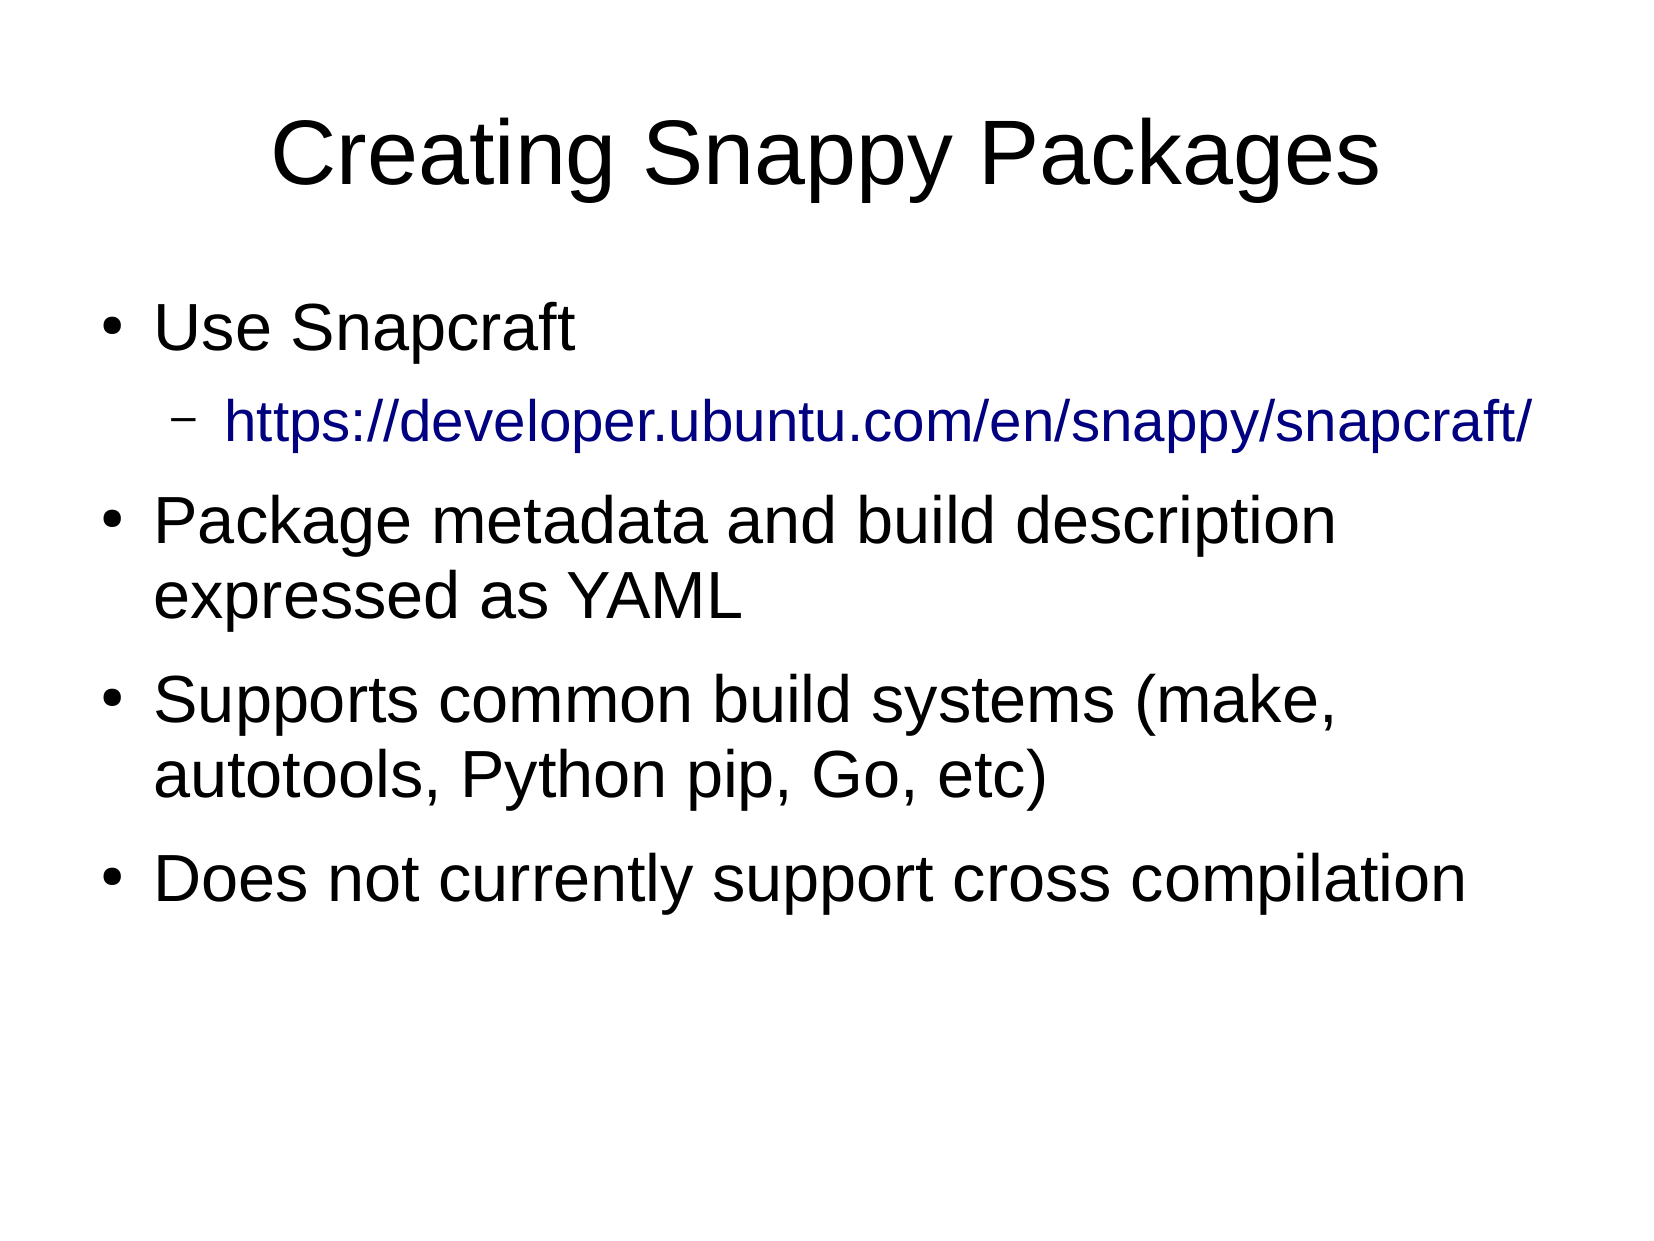

# Creating Snappy Packages
Use Snapcraft
https://developer.ubuntu.com/en/snappy/snapcraft/
Package metadata and build description expressed as YAML
Supports common build systems (make, autotools, Python pip, Go, etc)
Does not currently support cross compilation